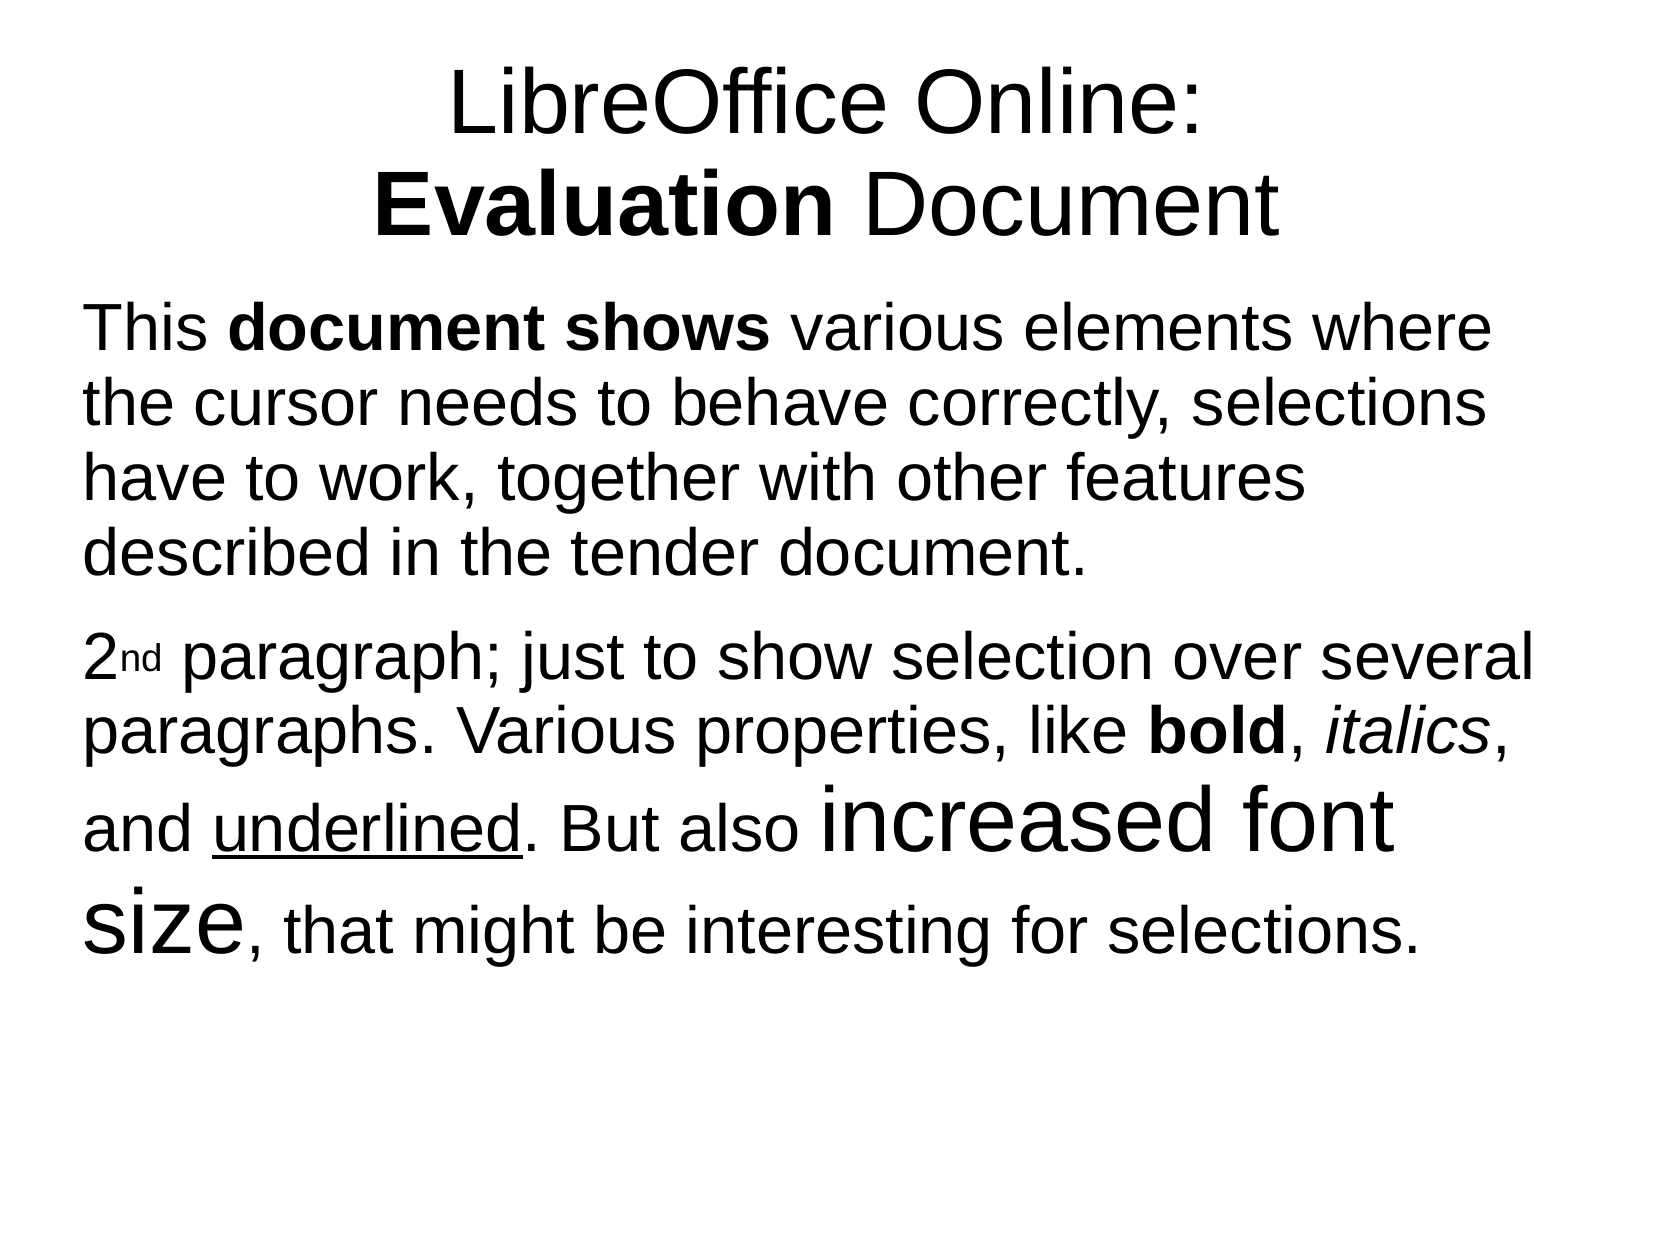

# LibreOffice Online: Evaluation Document
This document shows various elements where the cursor needs to behave correctly, selections have to work, together with other features described in the tender document.
2nd paragraph; just to show selection over several paragraphs. Various properties, like bold, italics, and underlined. But also increased font size, that might be interesting for selections.